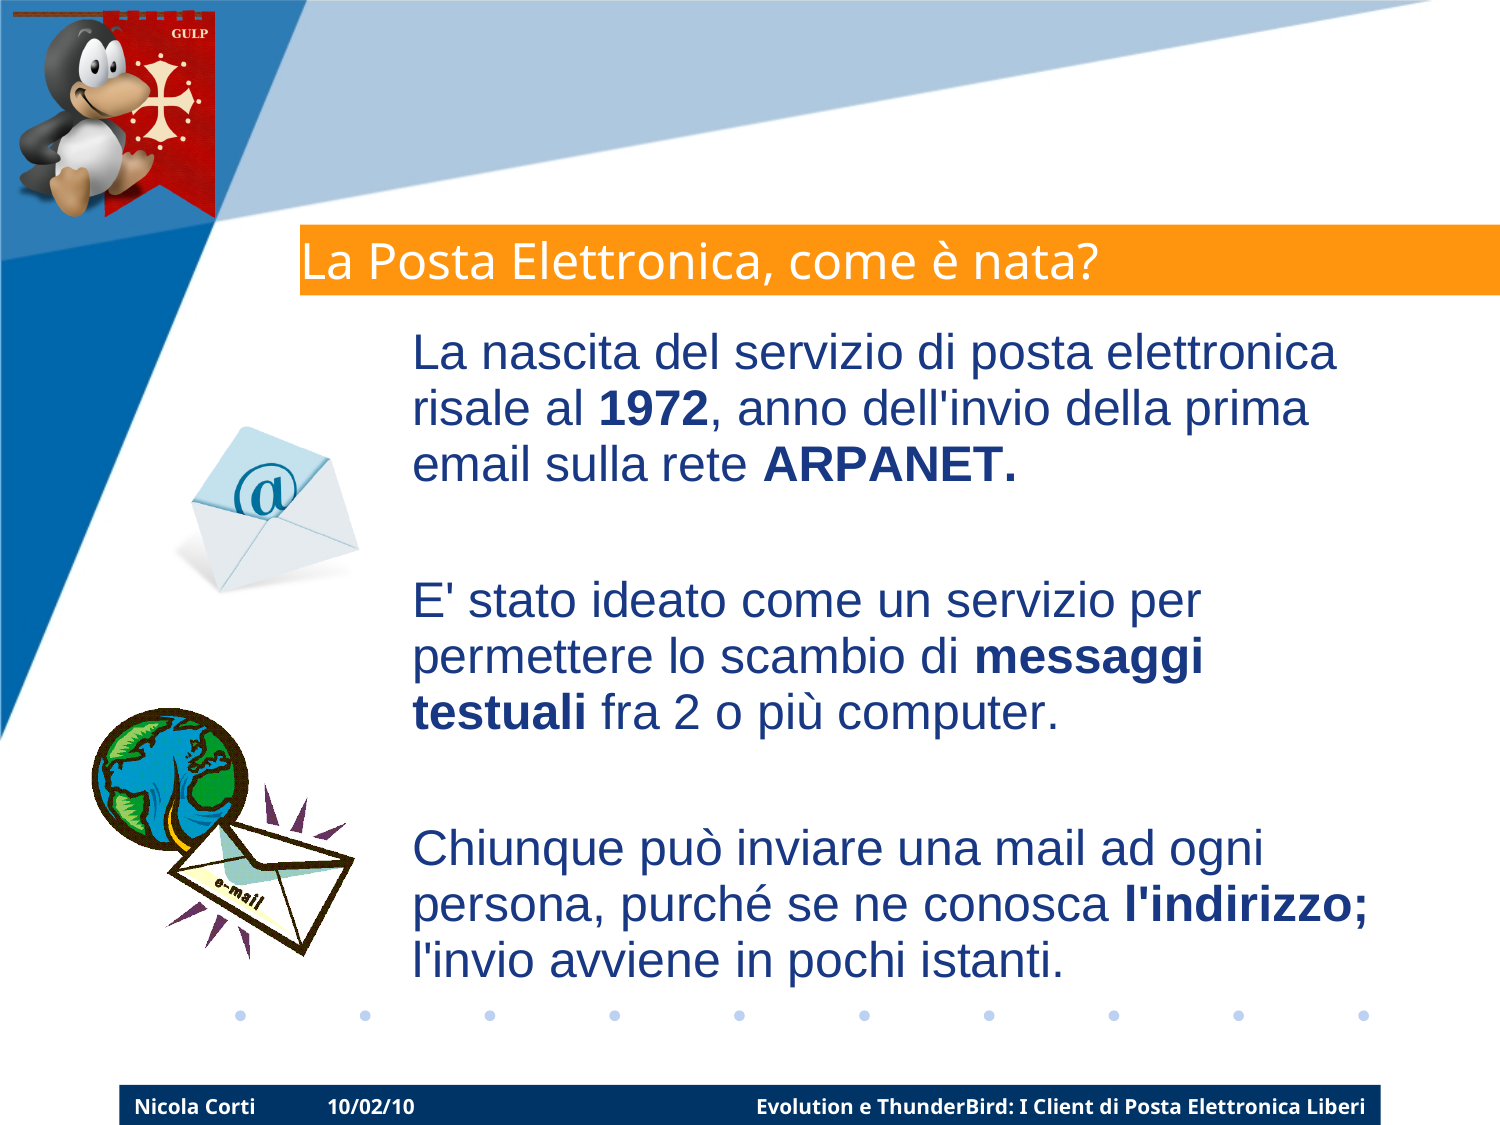

# La Posta Elettronica, come è nata?
La nascita del servizio di posta elettronica risale al 1972, anno dell'invio della prima email sulla rete ARPANET.
E' stato ideato come un servizio per permettere lo scambio di messaggi testuali fra 2 o più computer.
Chiunque può inviare una mail ad ogni persona, purché se ne conosca l'indirizzo; l'invio avviene in pochi istanti.